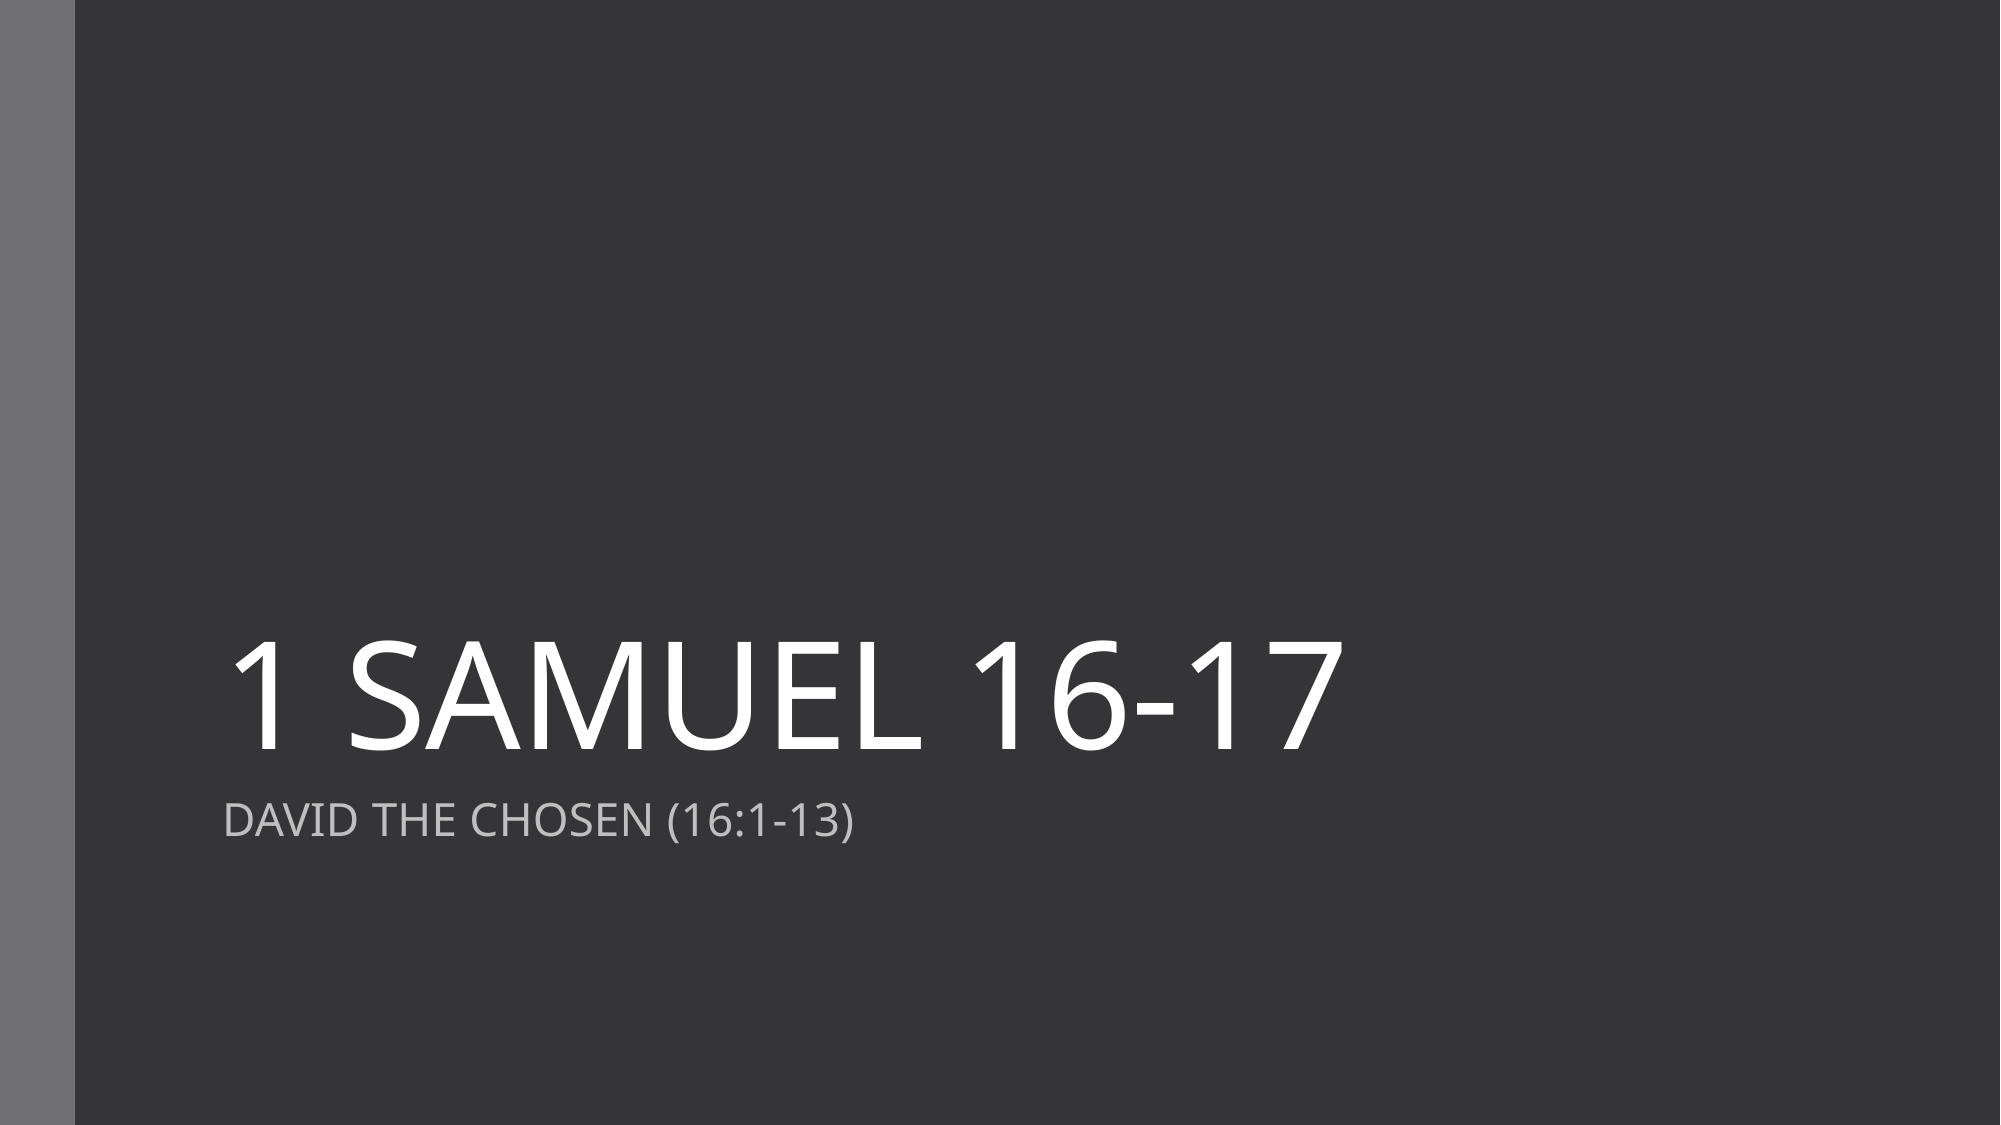

# 1 SAMUEL 16-17
DAVID THE CHOSEN (16:1-13)